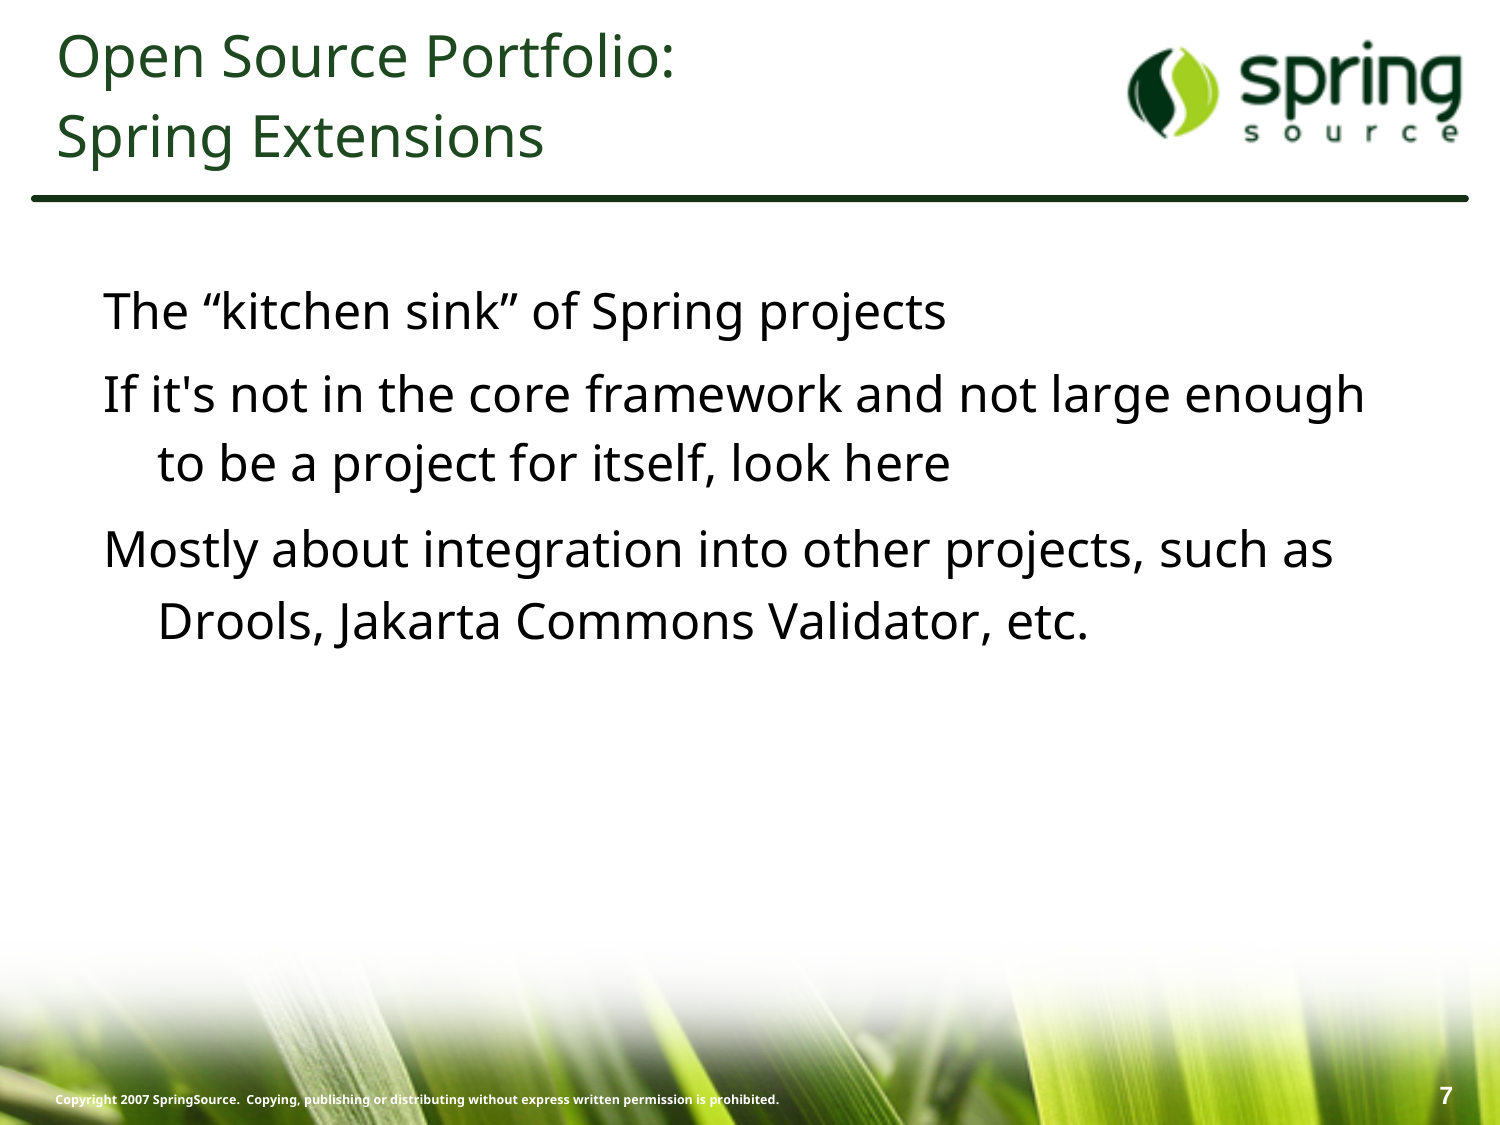

Open Source Portfolio:
Spring Extensions
The “kitchen sink” of Spring projects
If it's not in the core framework and not large enough to be a project for itself, look here
Mostly about integration into other projects, such as Drools, Jakarta Commons Validator, etc.